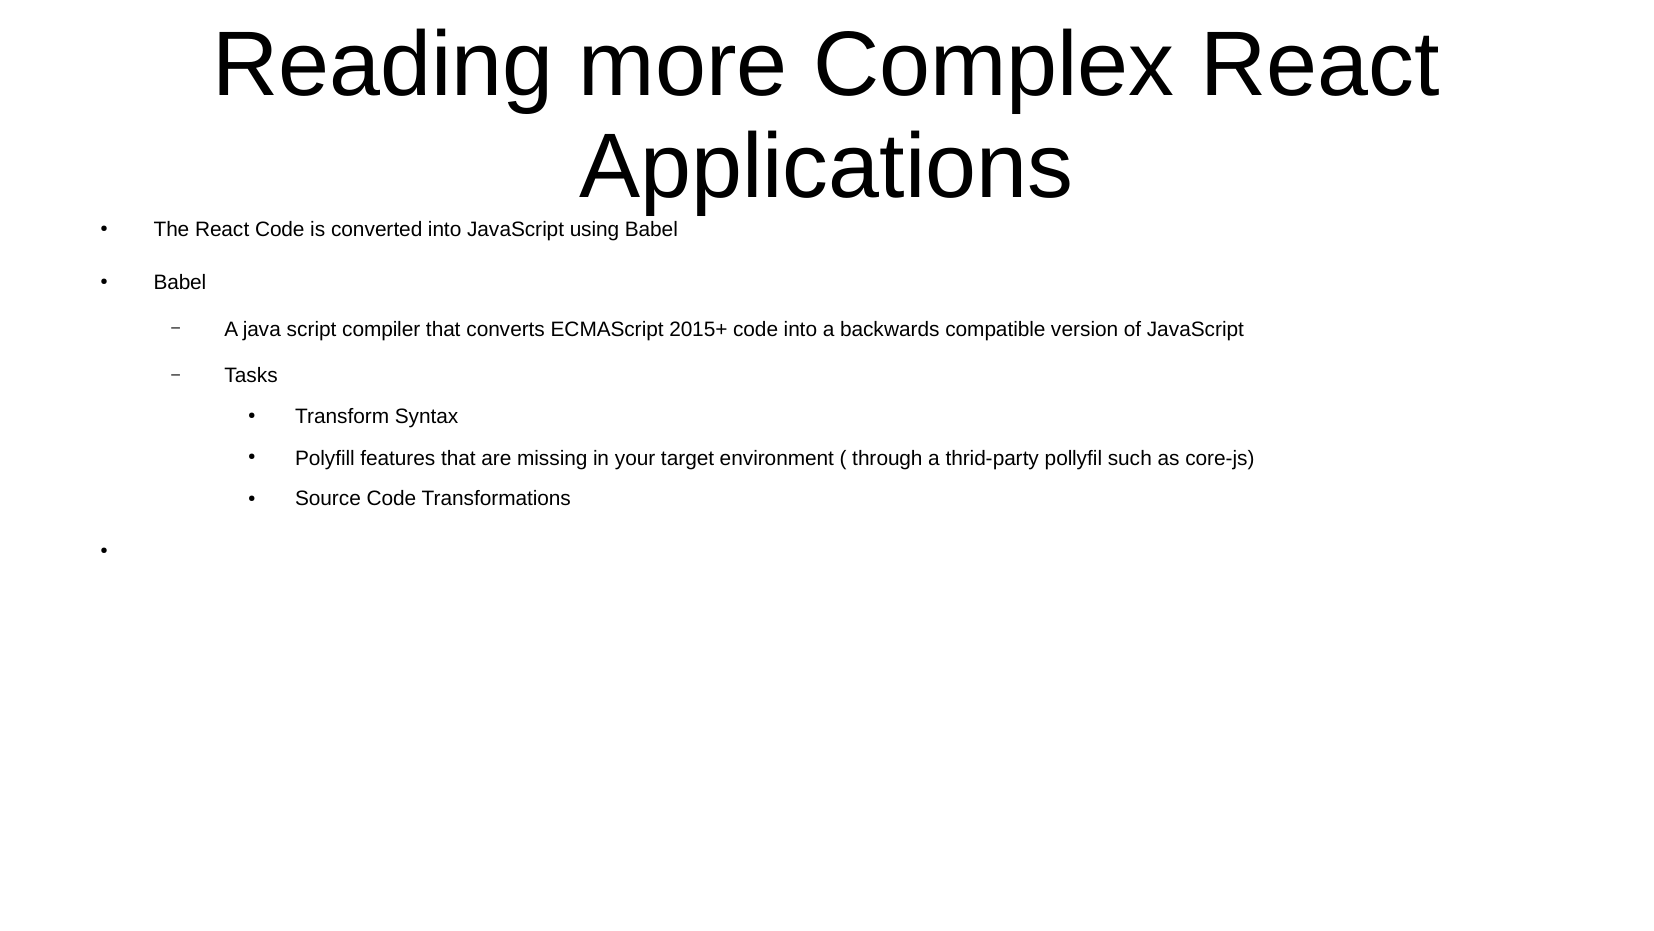

# Reading more Complex React Applications
The React Code is converted into JavaScript using Babel
Babel
A java script compiler that converts ECMAScript 2015+ code into a backwards compatible version of JavaScript
Tasks
Transform Syntax
Polyfill features that are missing in your target environment ( through a thrid-party pollyfil such as core-js)
Source Code Transformations